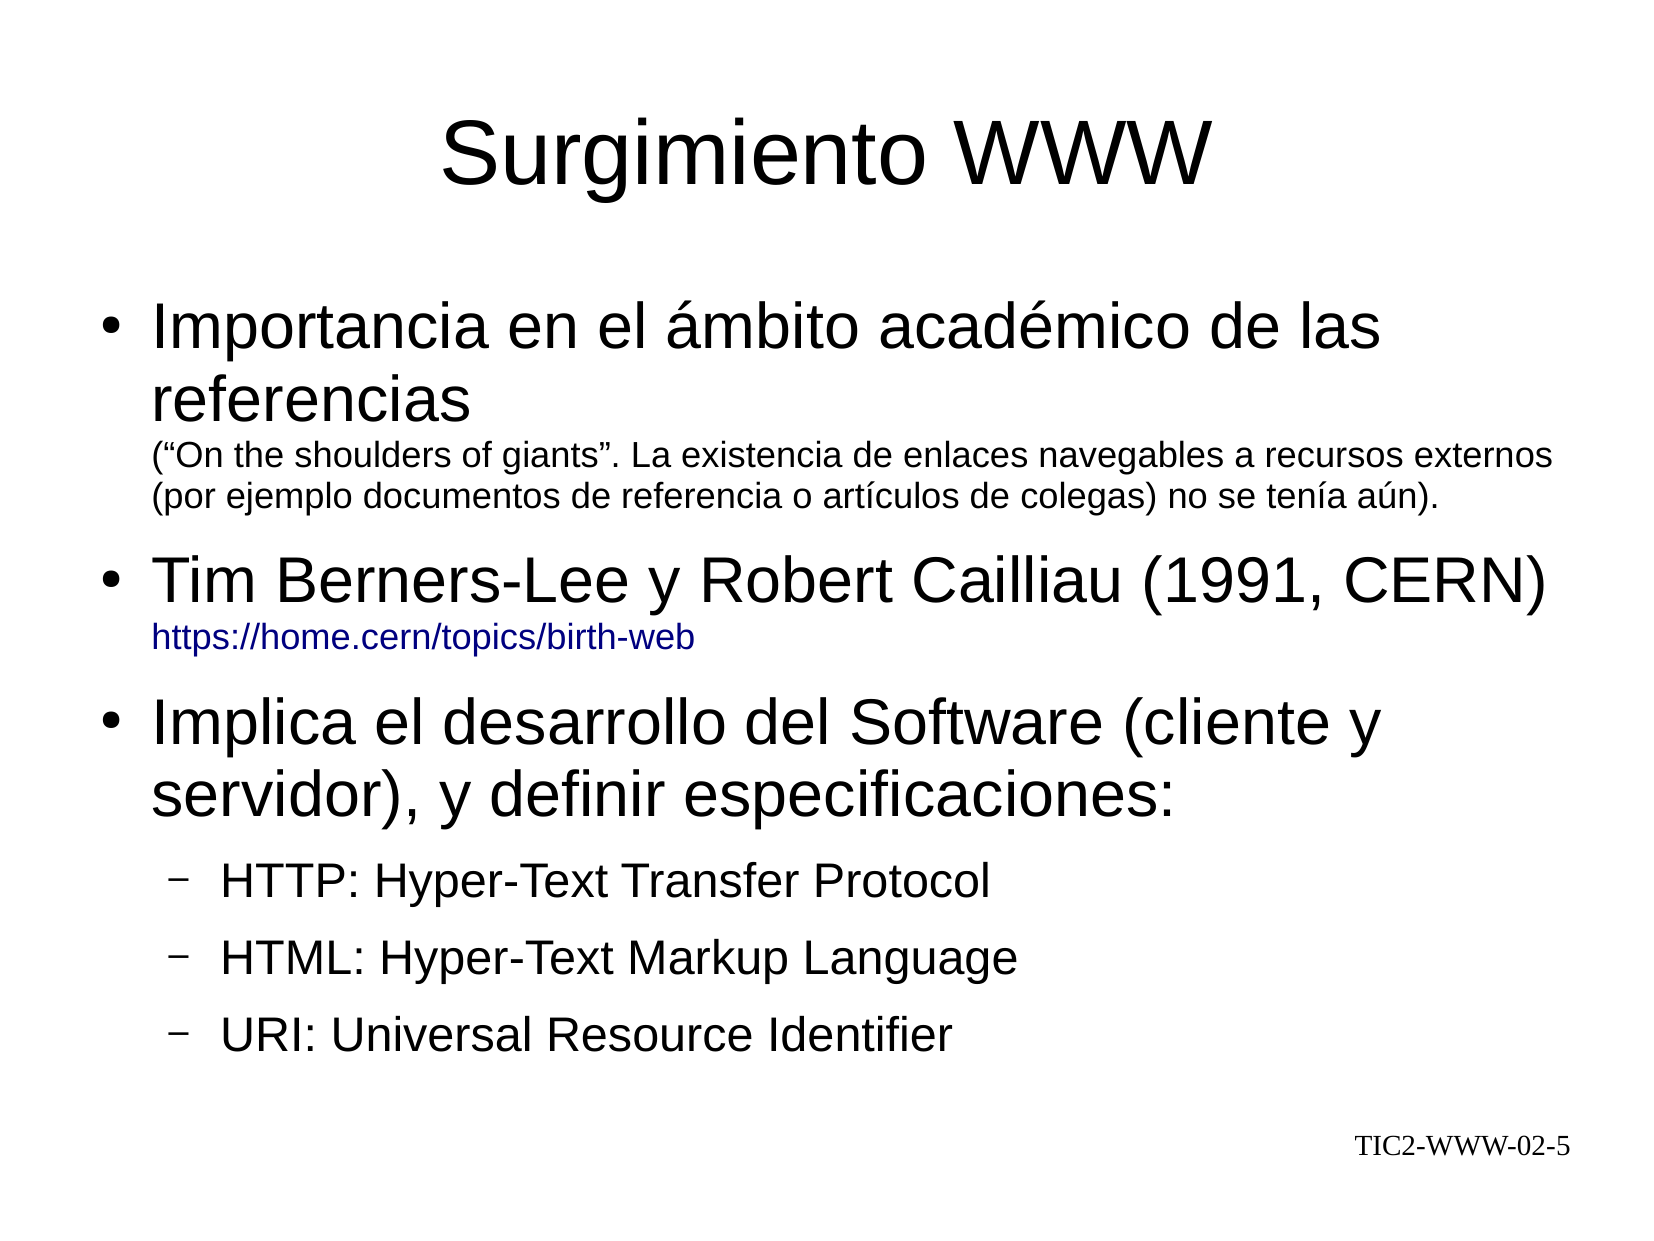

# Surgimiento WWW
Importancia en el ámbito académico de las referencias
(“On the shoulders of giants”. La existencia de enlaces navegables a recursos externos (por ejemplo documentos de referencia o artículos de colegas) no se tenía aún).
Tim Berners-Lee y Robert Cailliau (1991, CERN)
https://home.cern/topics/birth-web
Implica el desarrollo del Software (cliente y servidor), y definir especificaciones:
HTTP: Hyper-Text Transfer Protocol
HTML: Hyper-Text Markup Language
URI: Universal Resource Identifier
5